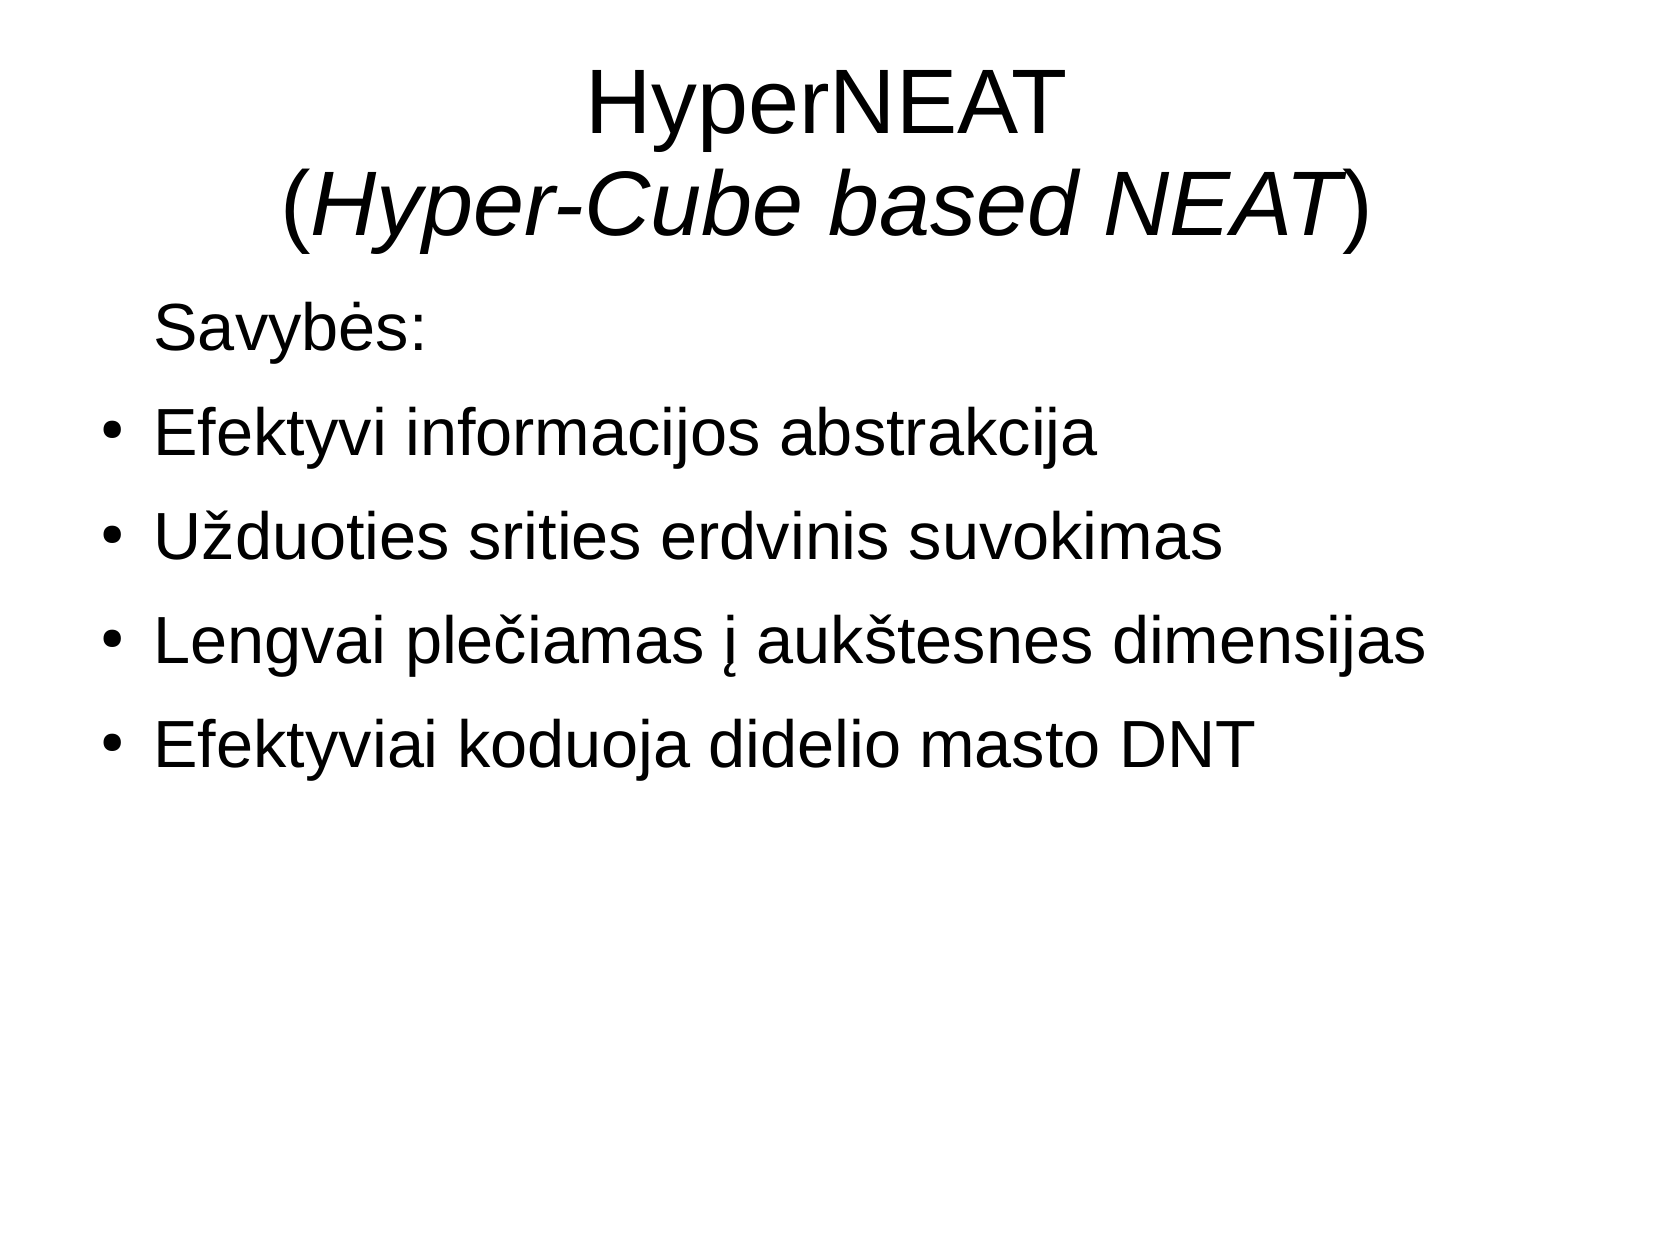

# HyperNEAT (Hyper-Cube based NEAT)
Savybės:
Efektyvi informacijos abstrakcija
Užduoties srities erdvinis suvokimas
Lengvai plečiamas į aukštesnes dimensijas
Efektyviai koduoja didelio masto DNT